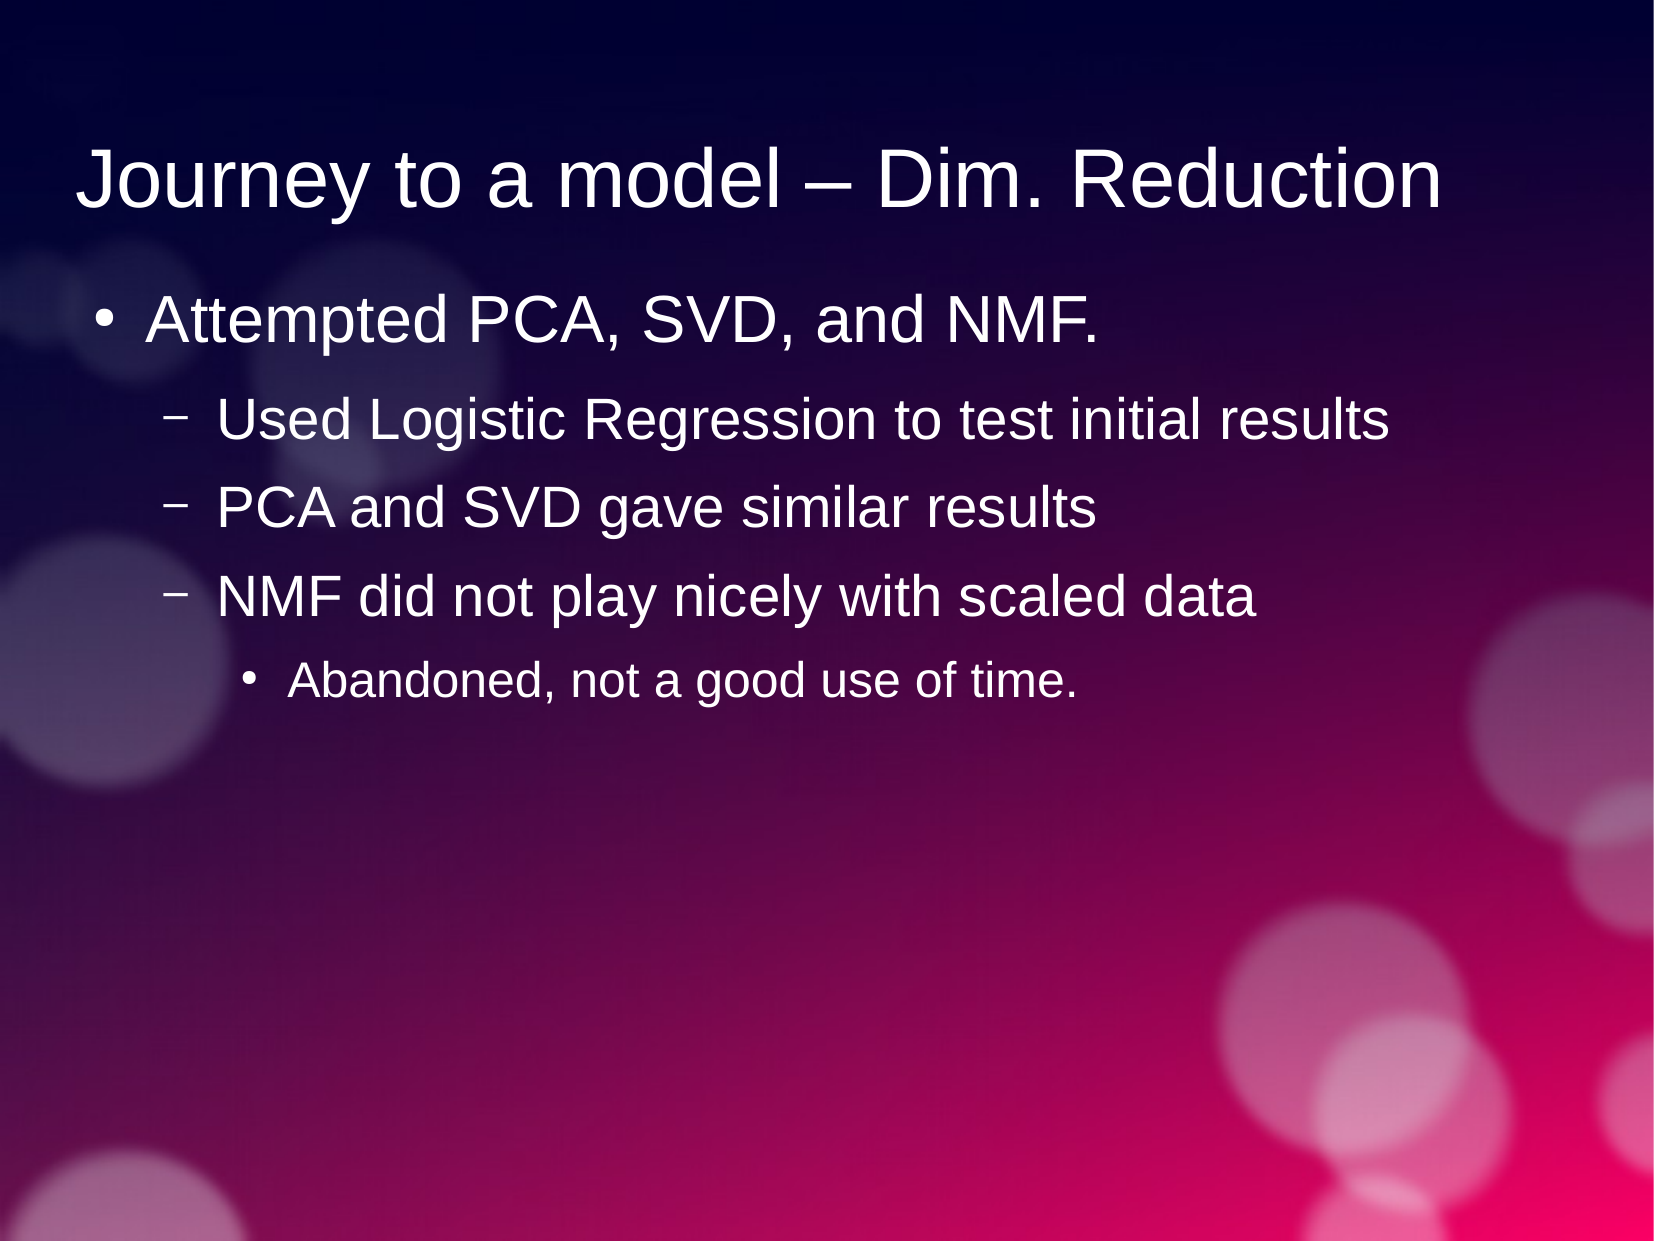

# Journey to a model – Dim. Reduction
Attempted PCA, SVD, and NMF.
Used Logistic Regression to test initial results
PCA and SVD gave similar results
NMF did not play nicely with scaled data
Abandoned, not a good use of time.